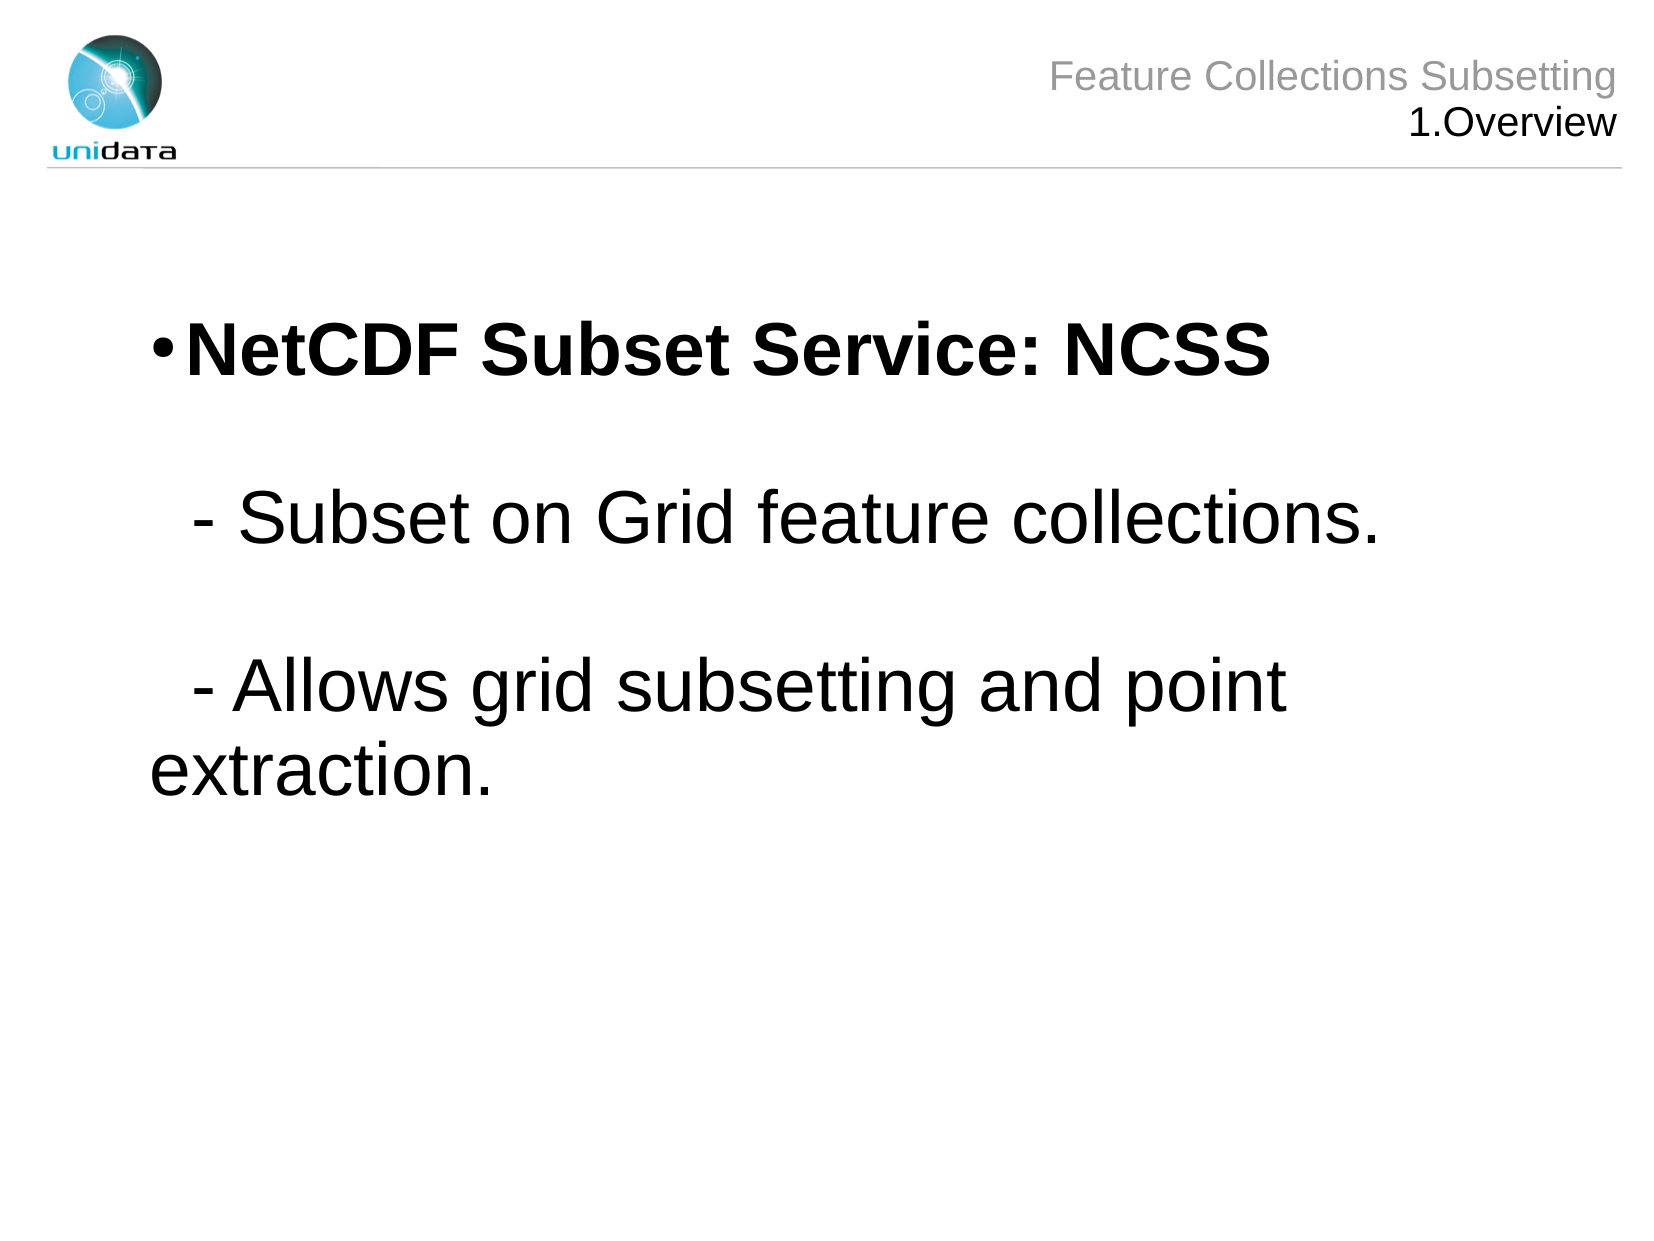

Feature Collections Subsetting
1.Overview
NetCDF Subset Service: NCSS
 - Subset on Grid feature collections.
 - Allows grid subsetting and point extraction.